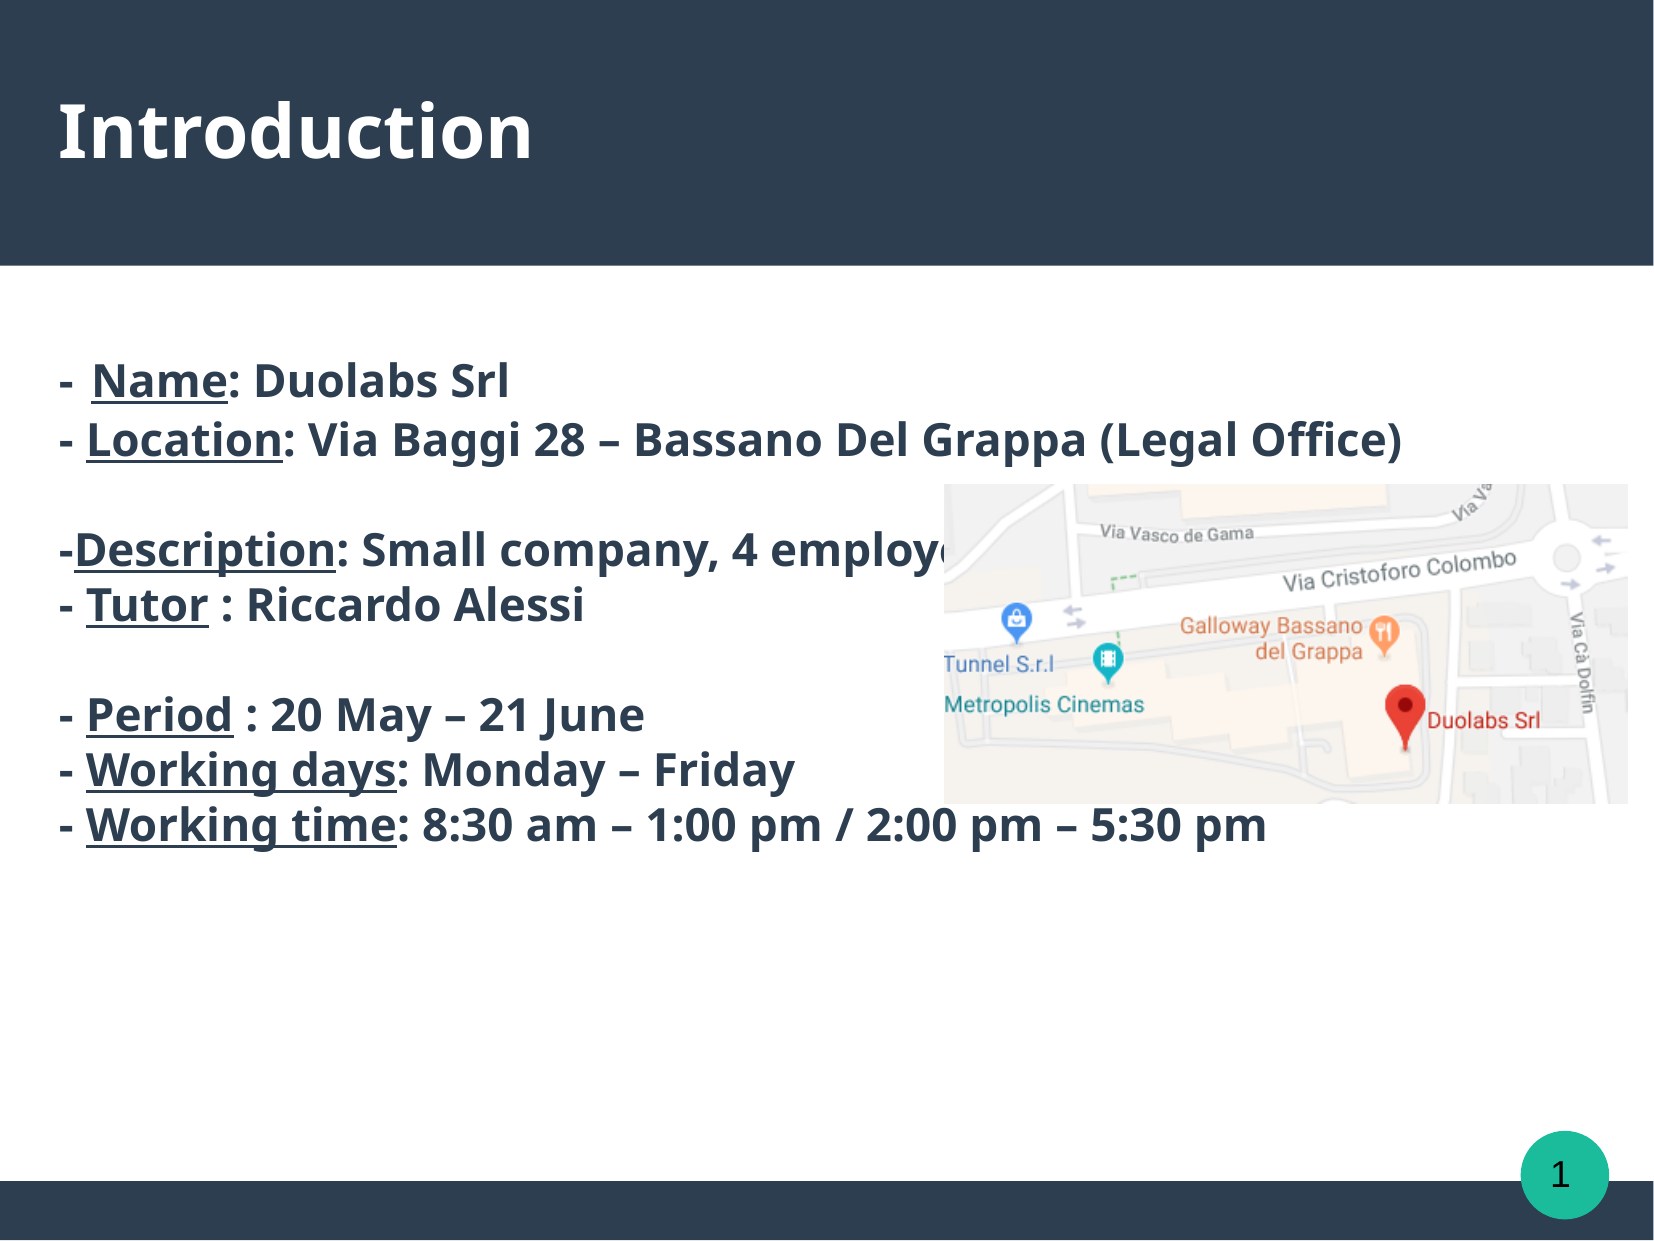

Introduction
- Name: Duolabs Srl
- Location: Via Baggi 28 – Bassano Del Grappa (Legal Office)
-Description: Small company, 4 employees
- Tutor : Riccardo Alessi
- Period : 20 May – 21 June
- Working days: Monday – Friday
- Working time: 8:30 am – 1:00 pm / 2:00 pm – 5:30 pm
1